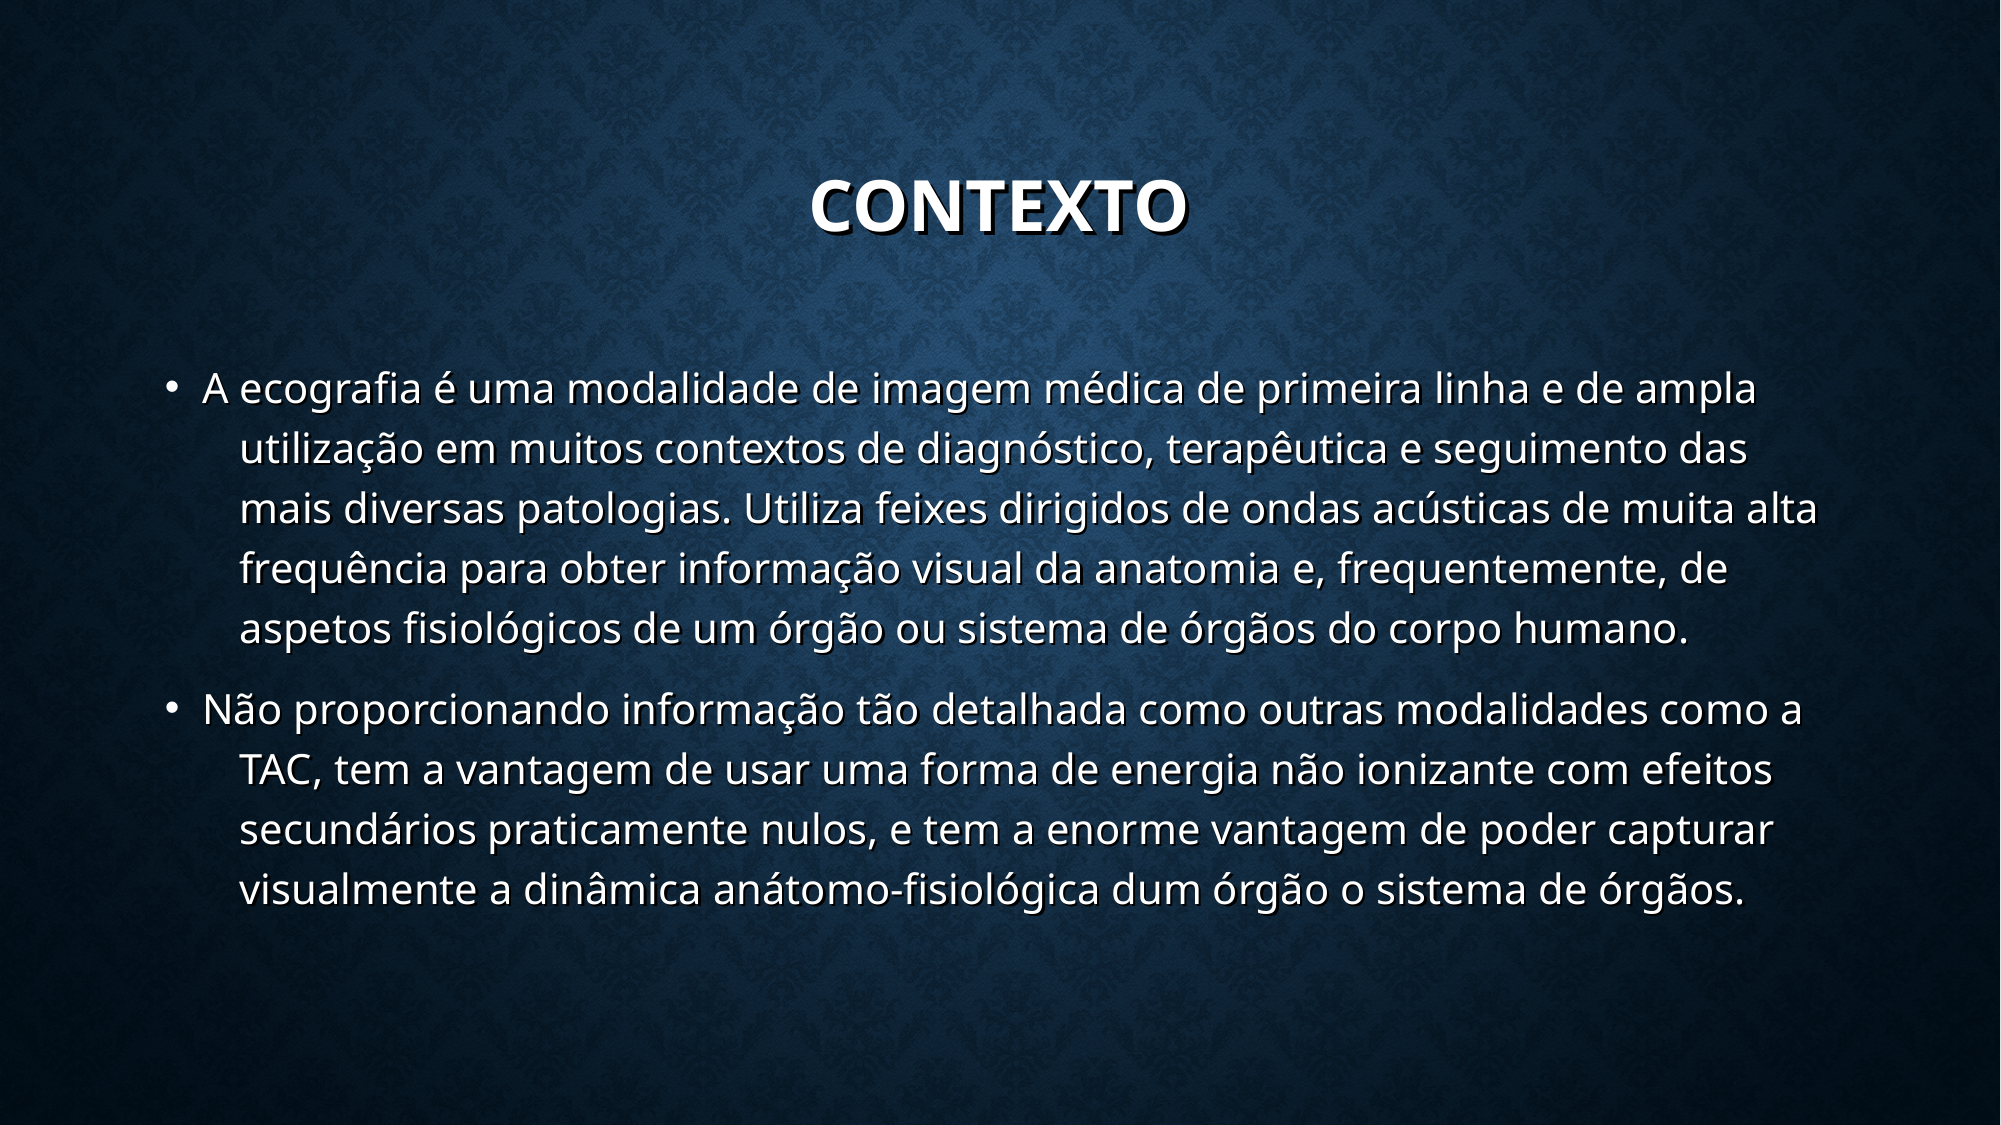

# Contexto
A ecografia é uma modalidade de imagem médica de primeira linha e de ampla utilização em muitos contextos de diagnóstico, terapêutica e seguimento das mais diversas patologias. Utiliza feixes dirigidos de ondas acústicas de muita alta frequência para obter informação visual da anatomia e, frequentemente, de aspetos fisiológicos de um órgão ou sistema de órgãos do corpo humano.
Não proporcionando informação tão detalhada como outras modalidades como a TAC, tem a vantagem de usar uma forma de energia não ionizante com efeitos secundários praticamente nulos, e tem a enorme vantagem de poder capturar visualmente a dinâmica anátomo-fisiológica dum órgão o sistema de órgãos.